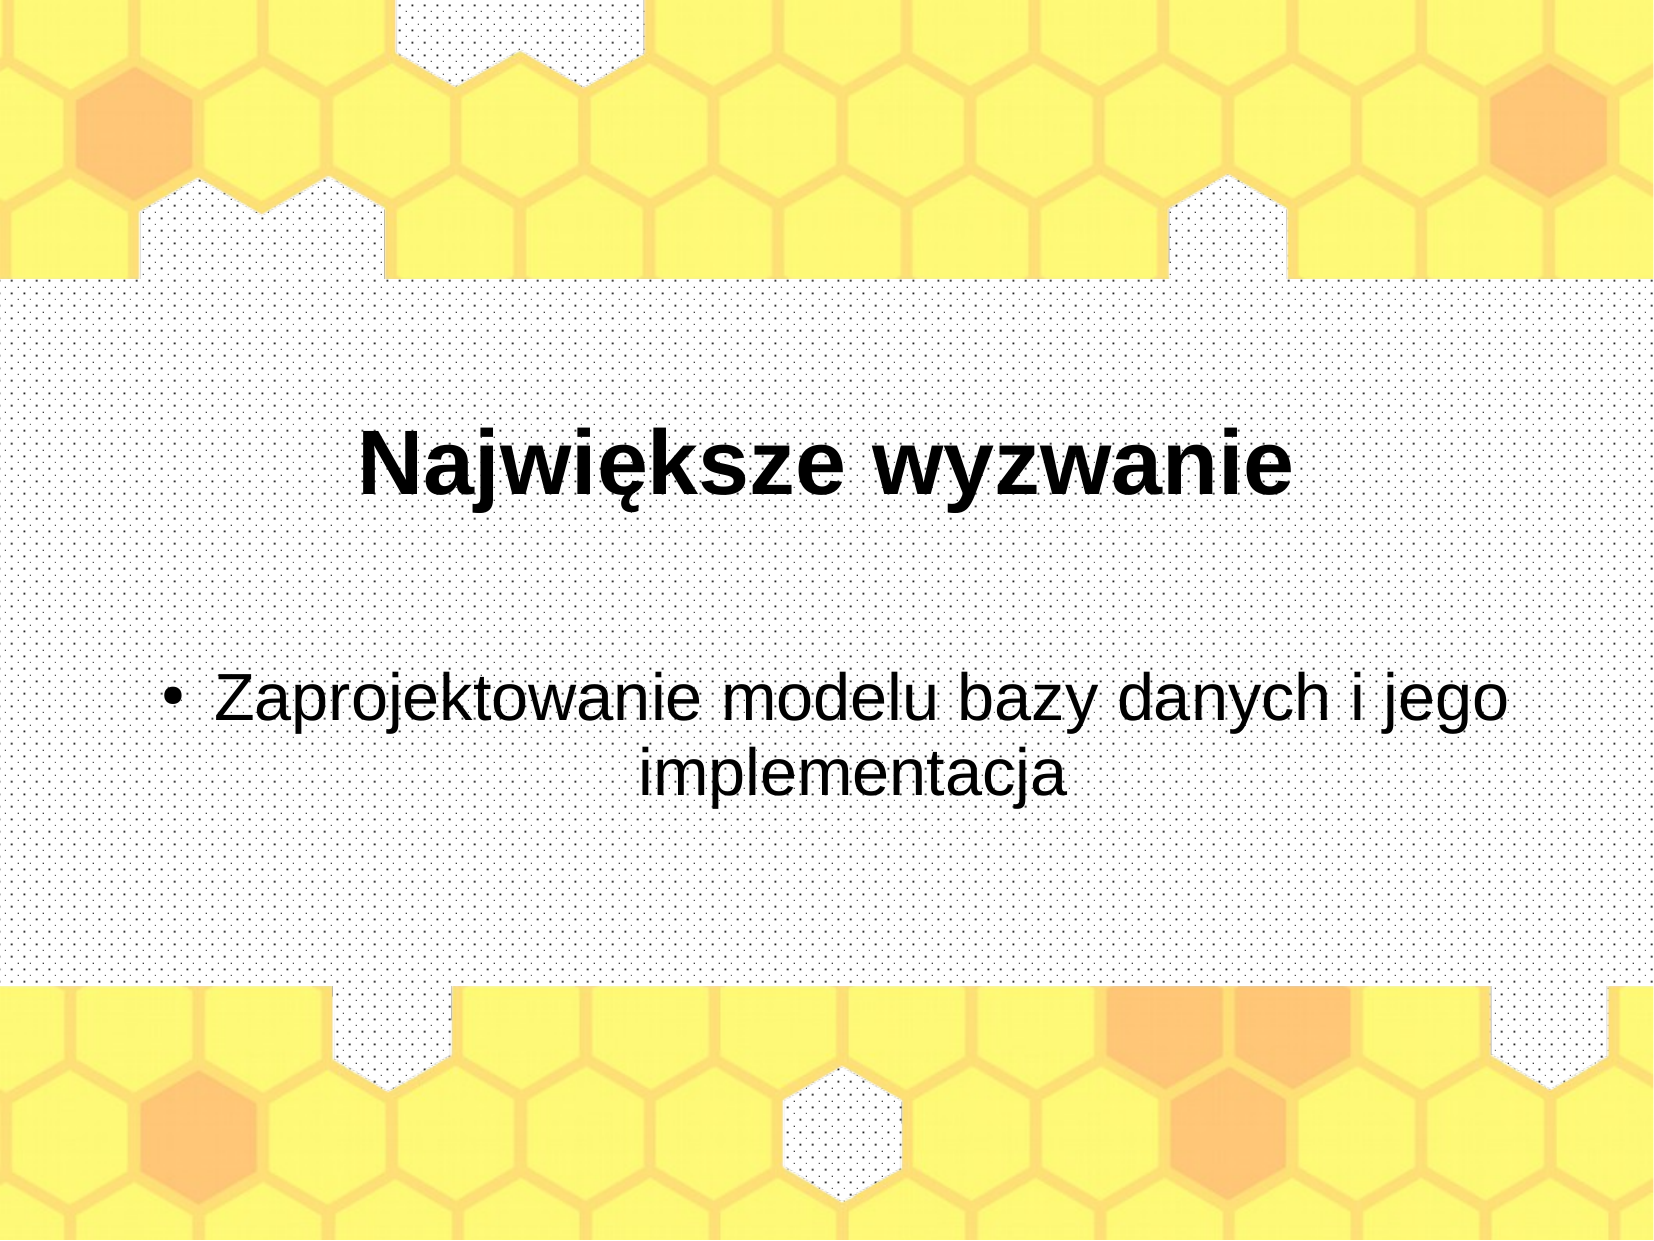

# Największe wyzwanie
Zaprojektowanie modelu bazy danych i jego implementacja